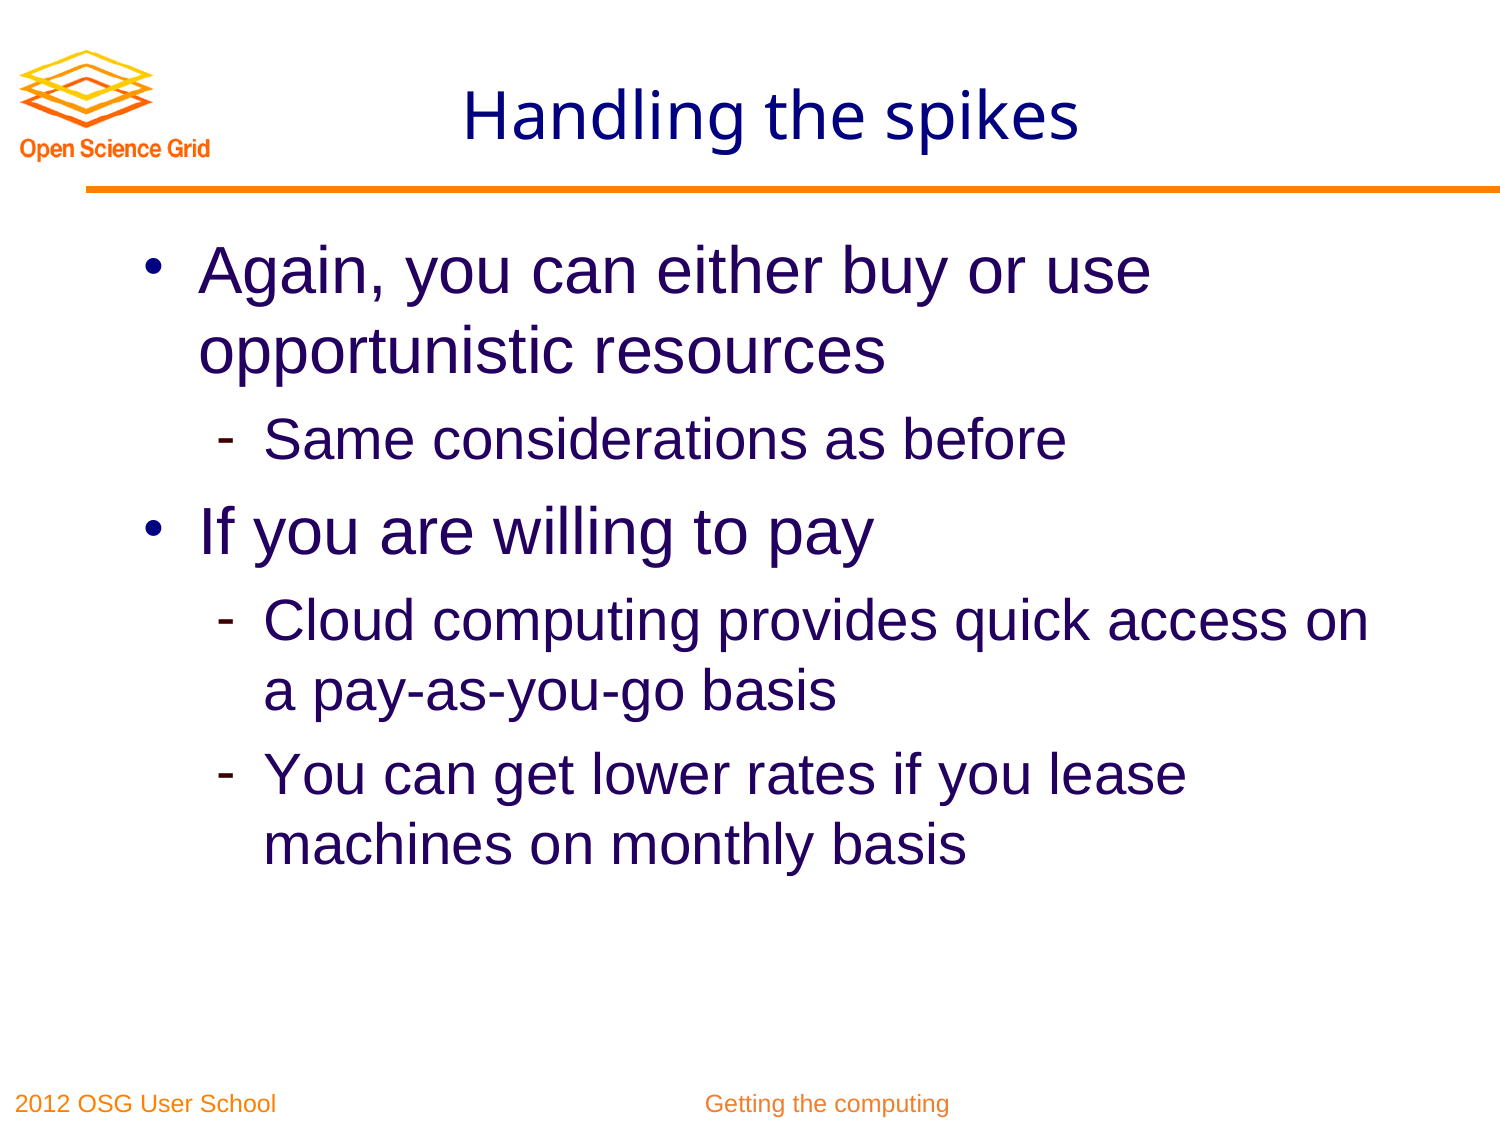

# Handling the spikes
Again, you can either buy or use opportunistic resources
Same considerations as before
If you are willing to pay
Cloud computing provides quick access on a pay-as-you-go basis
You can get lower rates if you lease machines on monthly basis